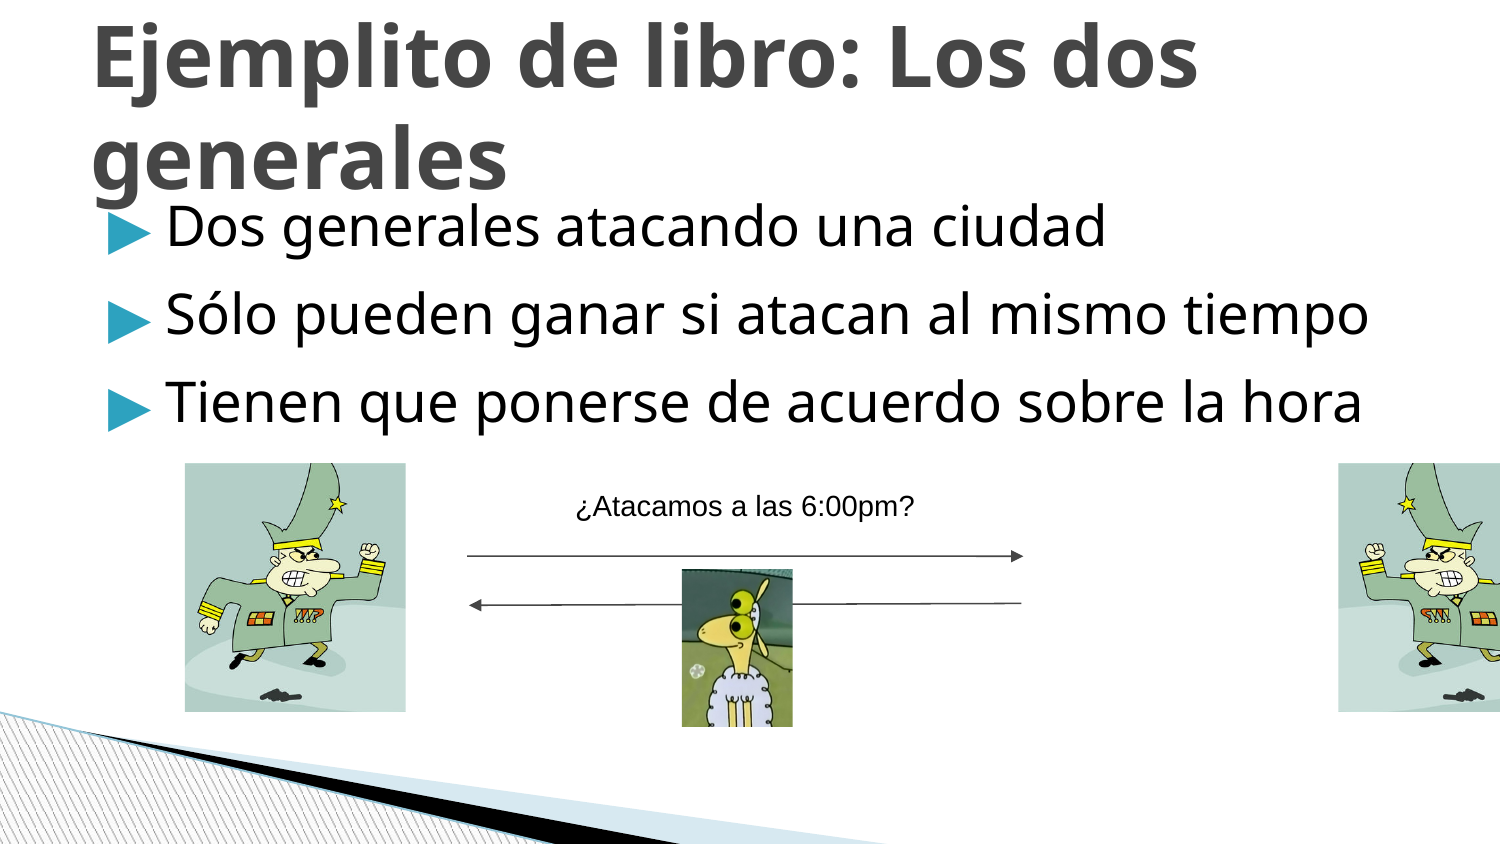

Ejemplito de libro: Los dos generales
# Dos generales atacando una ciudad
Sólo pueden ganar si atacan al mismo tiempo
Tienen que ponerse de acuerdo sobre la hora
¿Atacamos a las 6:00pm?